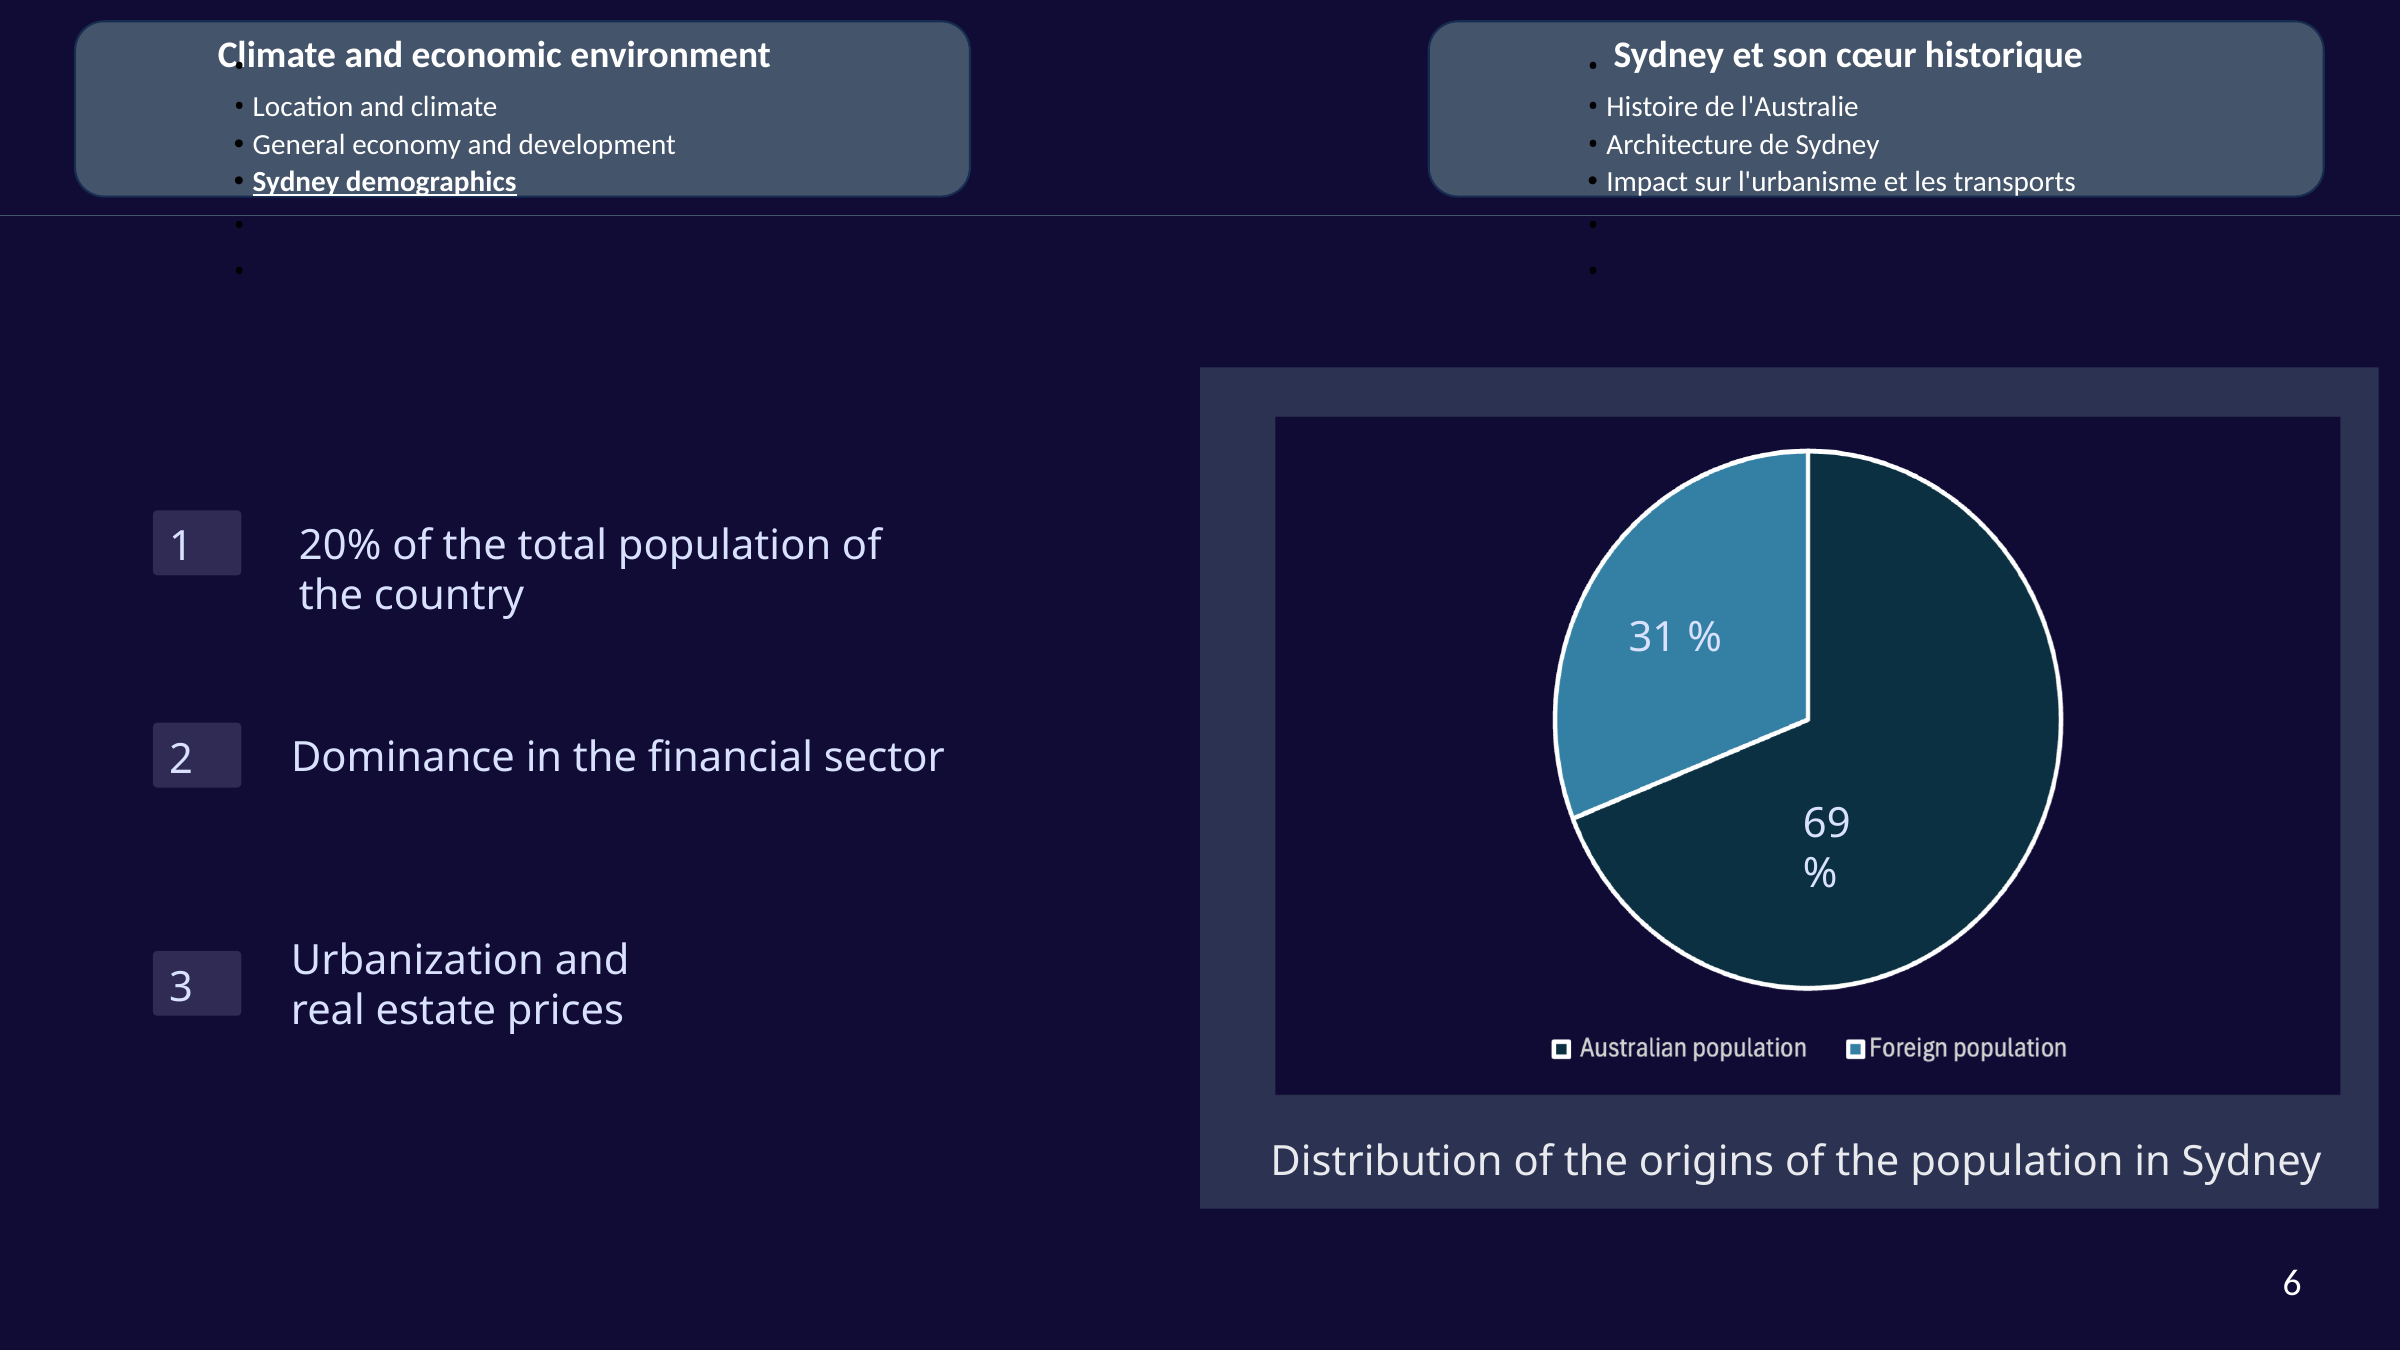

Climate and economic environment
Sydney et son cœur historique
Location and climate
General economy and development
Sydney demographics
Histoire de l'Australie
Architecture de Sydney
Impact sur l'urbanisme et les transports
20% of the total population of the country
1
31 %
Dominance in the financial sector
2
69 %
Urbanization and real estate prices
3
Distribution of the origins of the population in Sydney
6